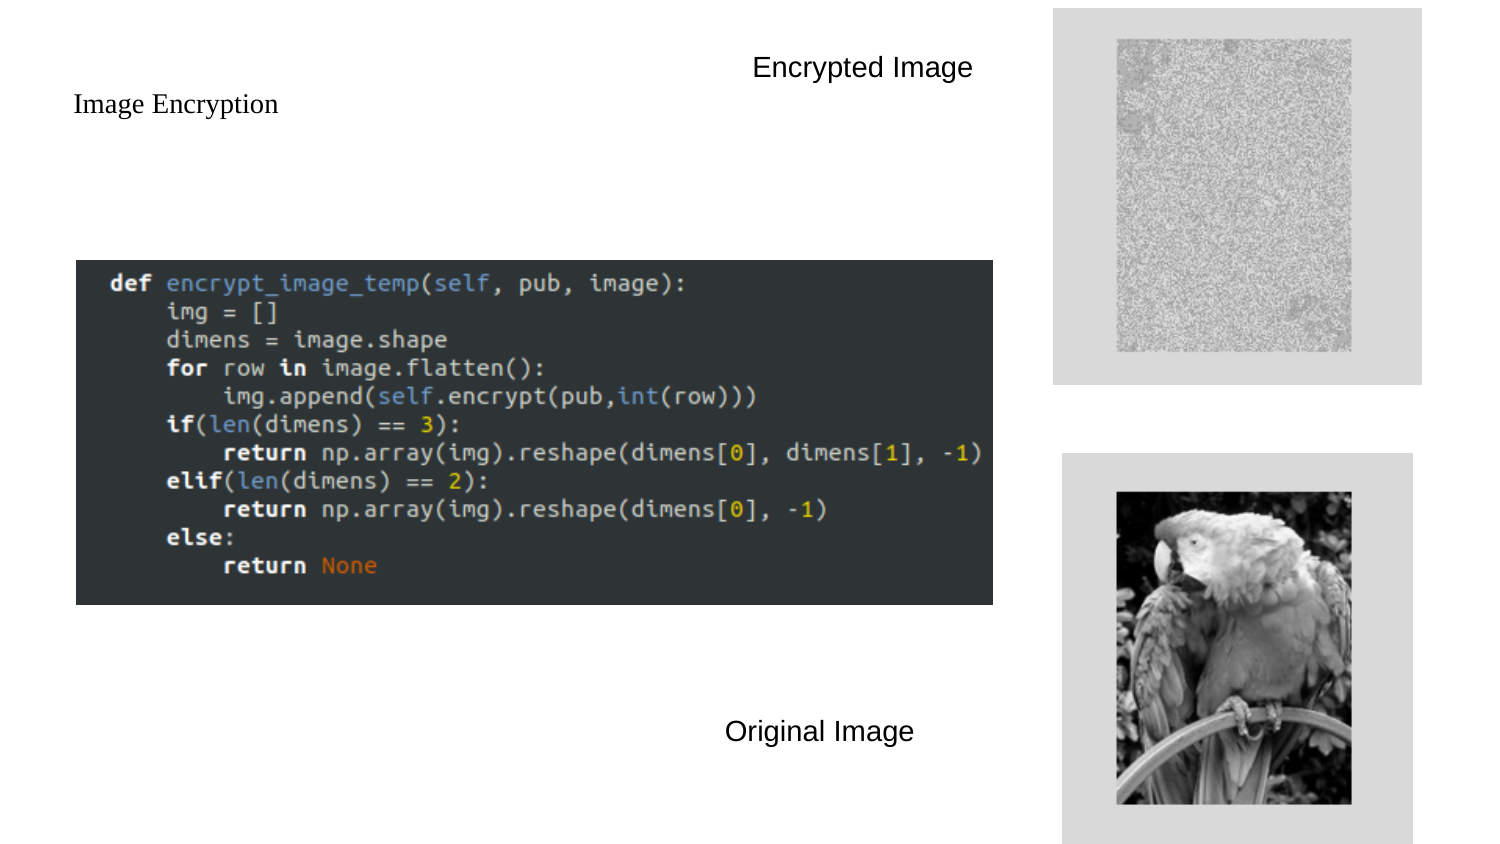

Encrypted Image
# Image Encryption
Original Image